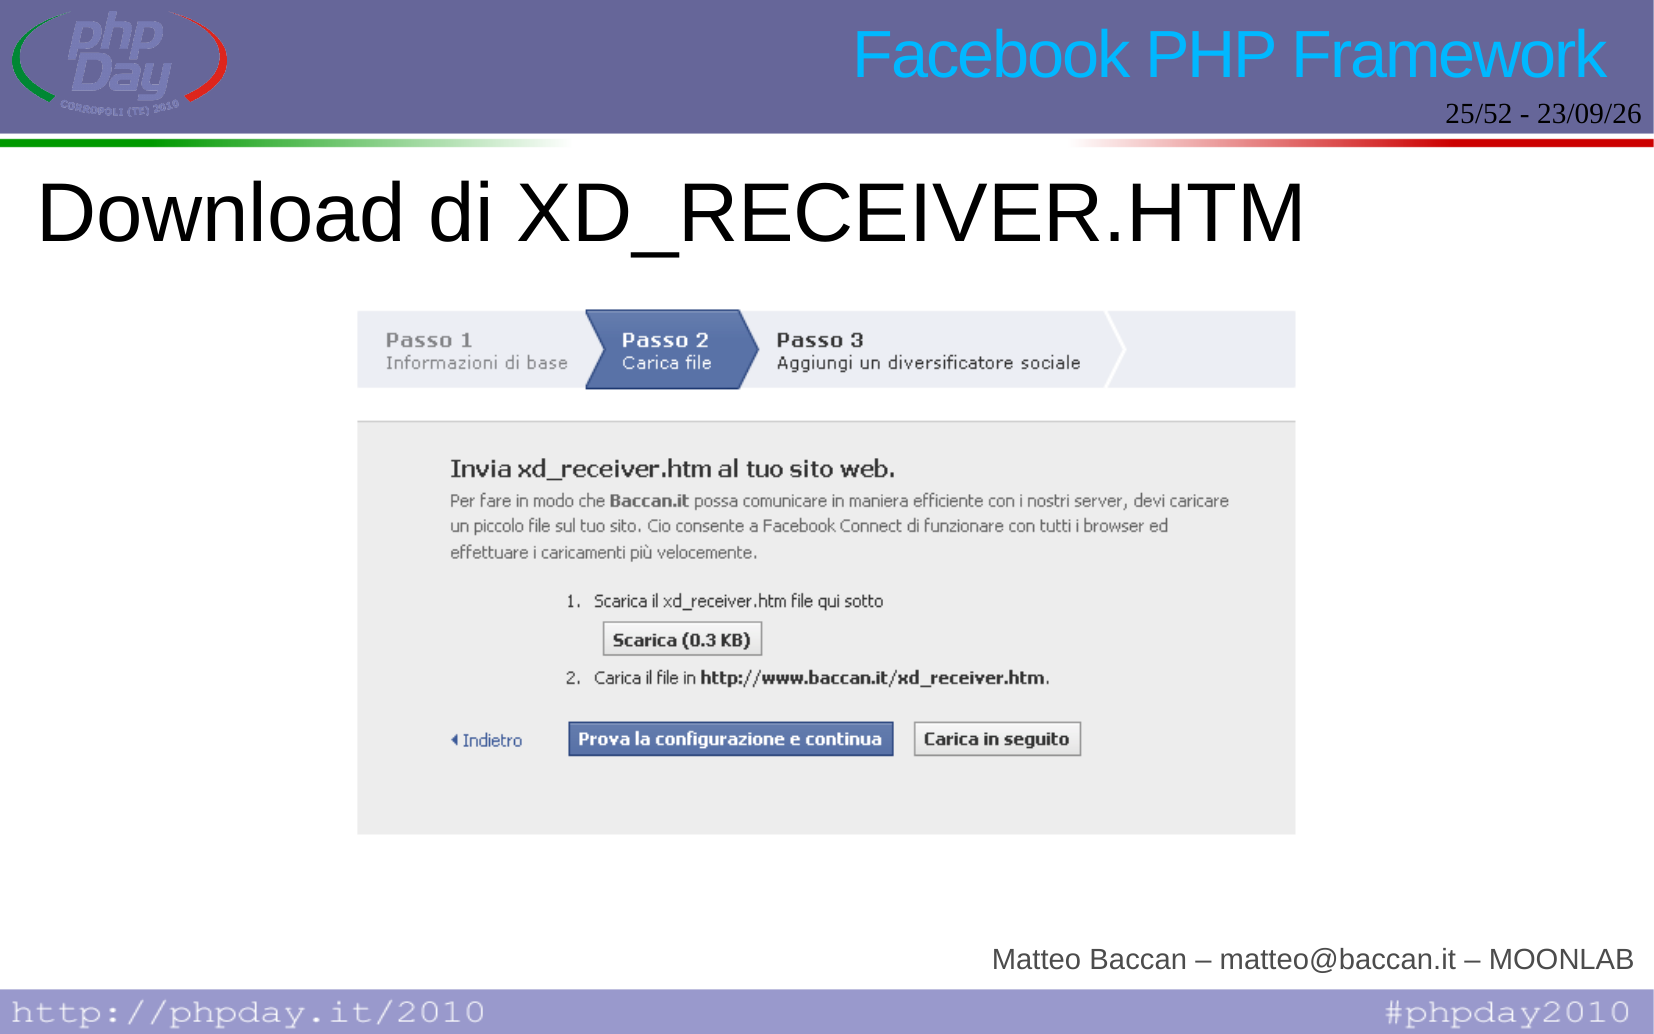

# Facebook PHP Framework
25
Download di XD_RECEIVER.HTM